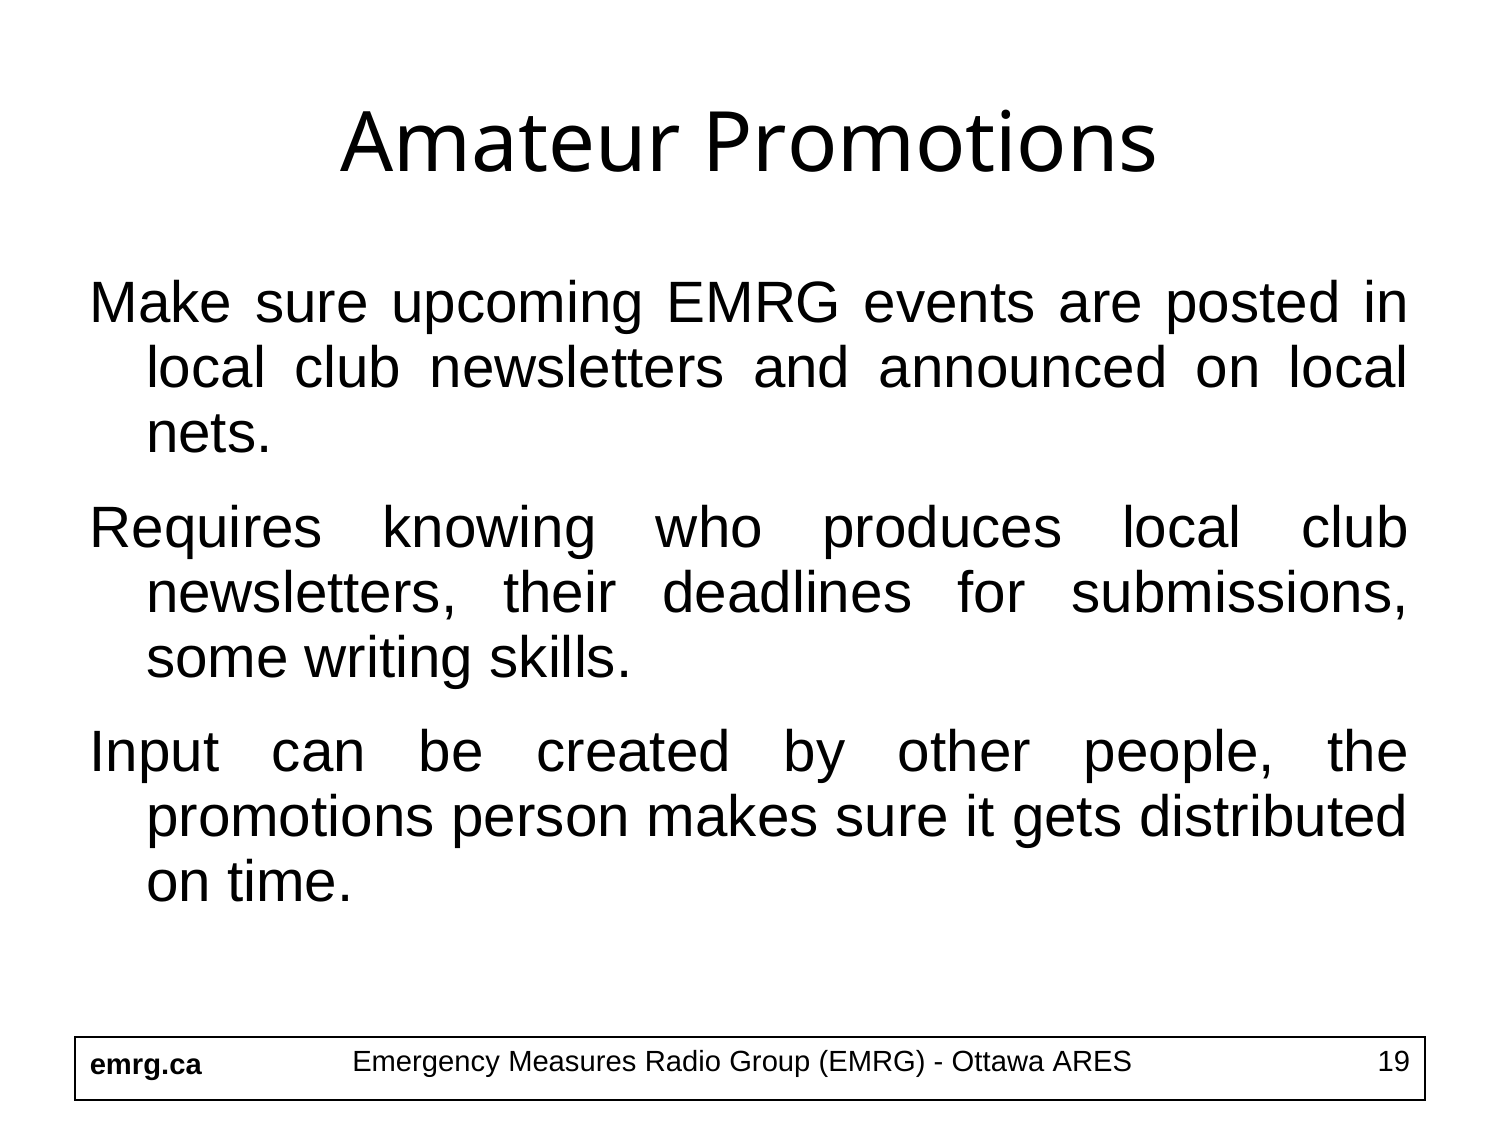

# Amateur Promotions
Make sure upcoming EMRG events are posted in local club newsletters and announced on local nets.
Requires knowing who produces local club newsletters, their deadlines for submissions, some writing skills.
Input can be created by other people, the promotions person makes sure it gets distributed on time.
Emergency Measures Radio Group (EMRG) - Ottawa ARES
19